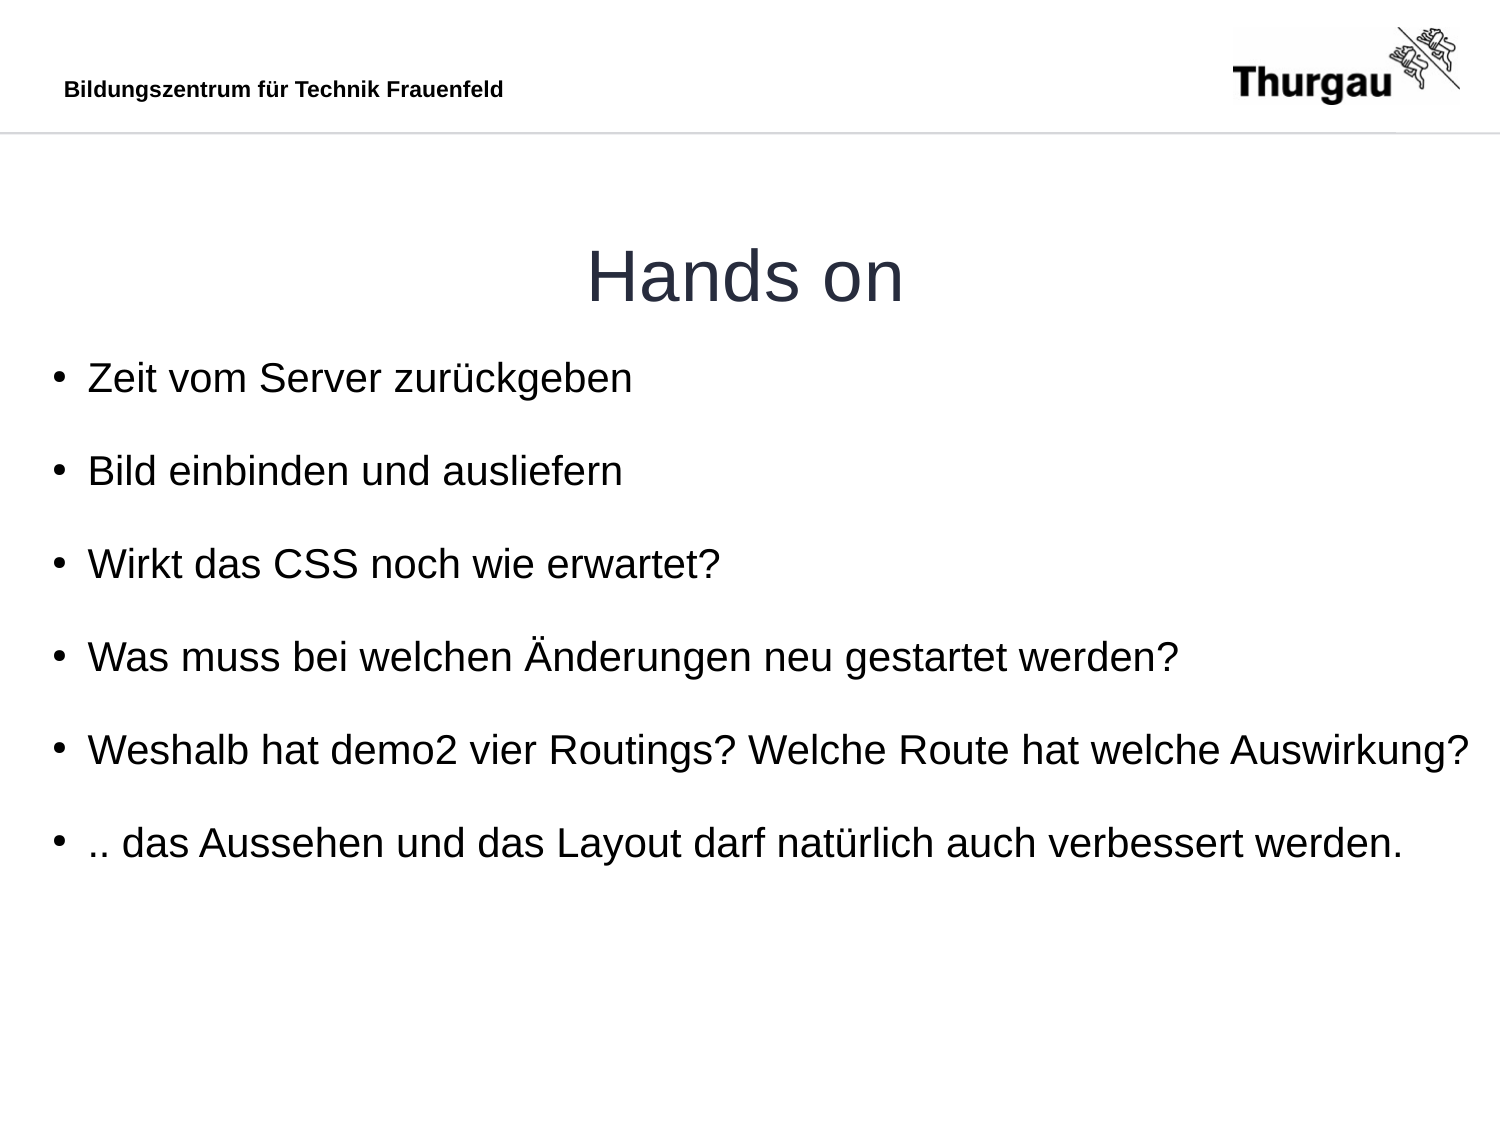

Bildungszentrum für Technik Frauenfeld
Hands on
Zeit vom Server zurückgeben
Bild einbinden und ausliefern
Wirkt das CSS noch wie erwartet?
Was muss bei welchen Änderungen neu gestartet werden?
Weshalb hat demo2 vier Routings? Welche Route hat welche Auswirkung?
.. das Aussehen und das Layout darf natürlich auch verbessert werden.